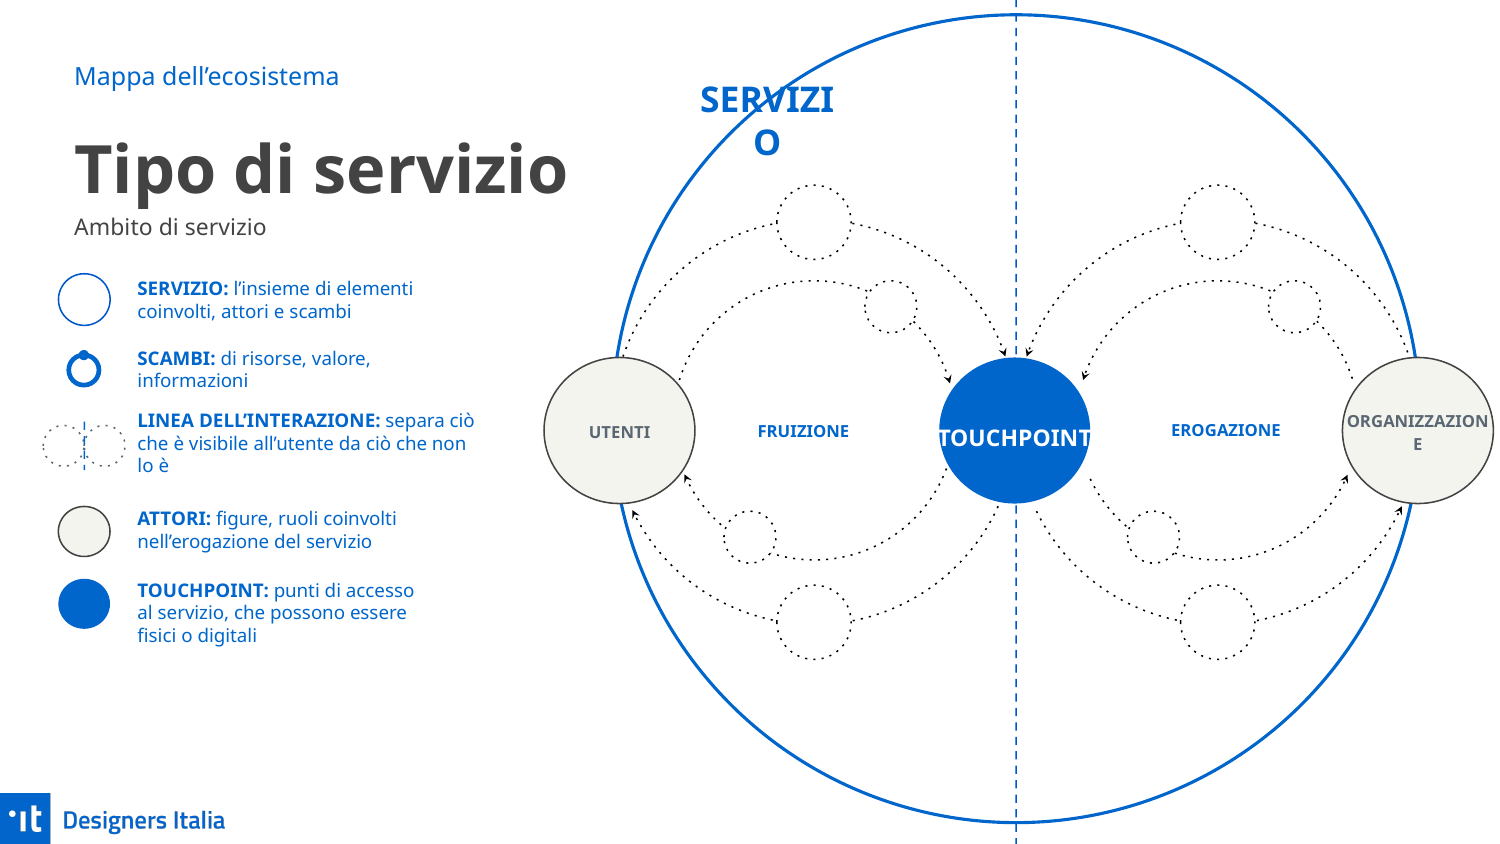

Mappa dell’ecosistema
SERVIZIO
Tipo di servizio
Ambito di servizio
SERVIZIO: l’insieme di elementi coinvolti, attori e scambi
SCAMBI: di risorse, valore, informazioni
UTENTI
TOUCHPOINT
ORGANIZZAZIONE
EROGAZIONE
FRUIZIONE
LINEA DELL’INTERAZIONE: separa ciò che è visibile all’utente da ciò che non lo è
ATTORI: figure, ruoli coinvolti nell’erogazione del servizio
TOUCHPOINT: punti di accesso al servizio, che possono essere fisici o digitali